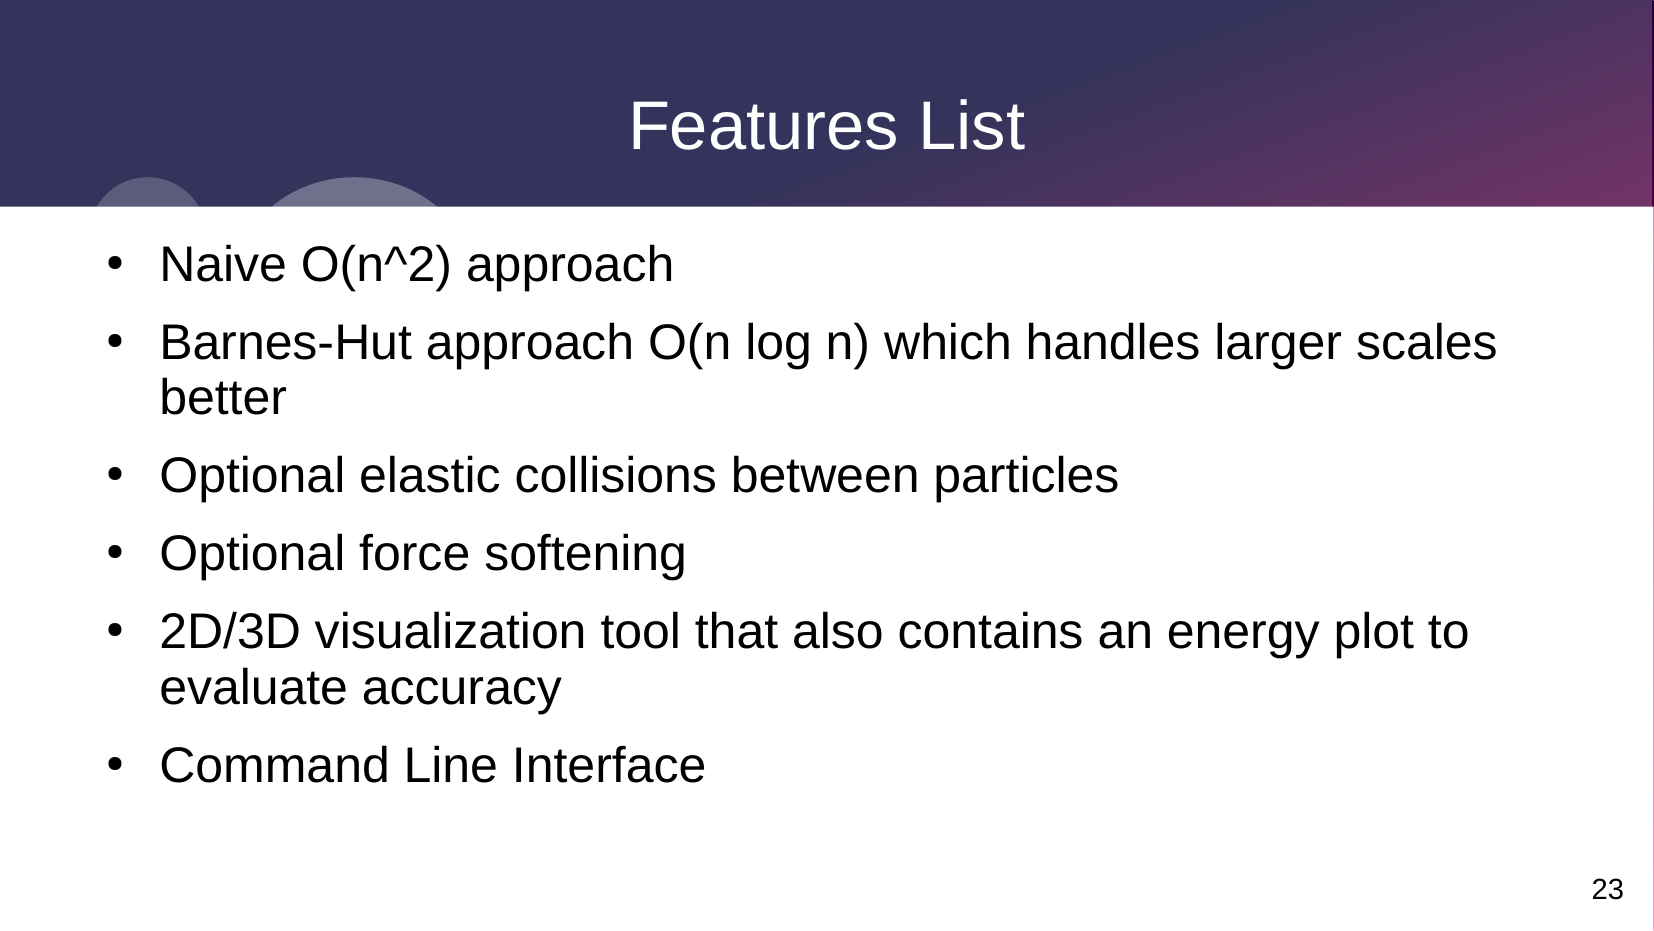

# Features List
Naive O(n^2) approach
Barnes-Hut approach O(n log n) which handles larger scales better
Optional elastic collisions between particles
Optional force softening
2D/3D visualization tool that also contains an energy plot to evaluate accuracy
Command Line Interface